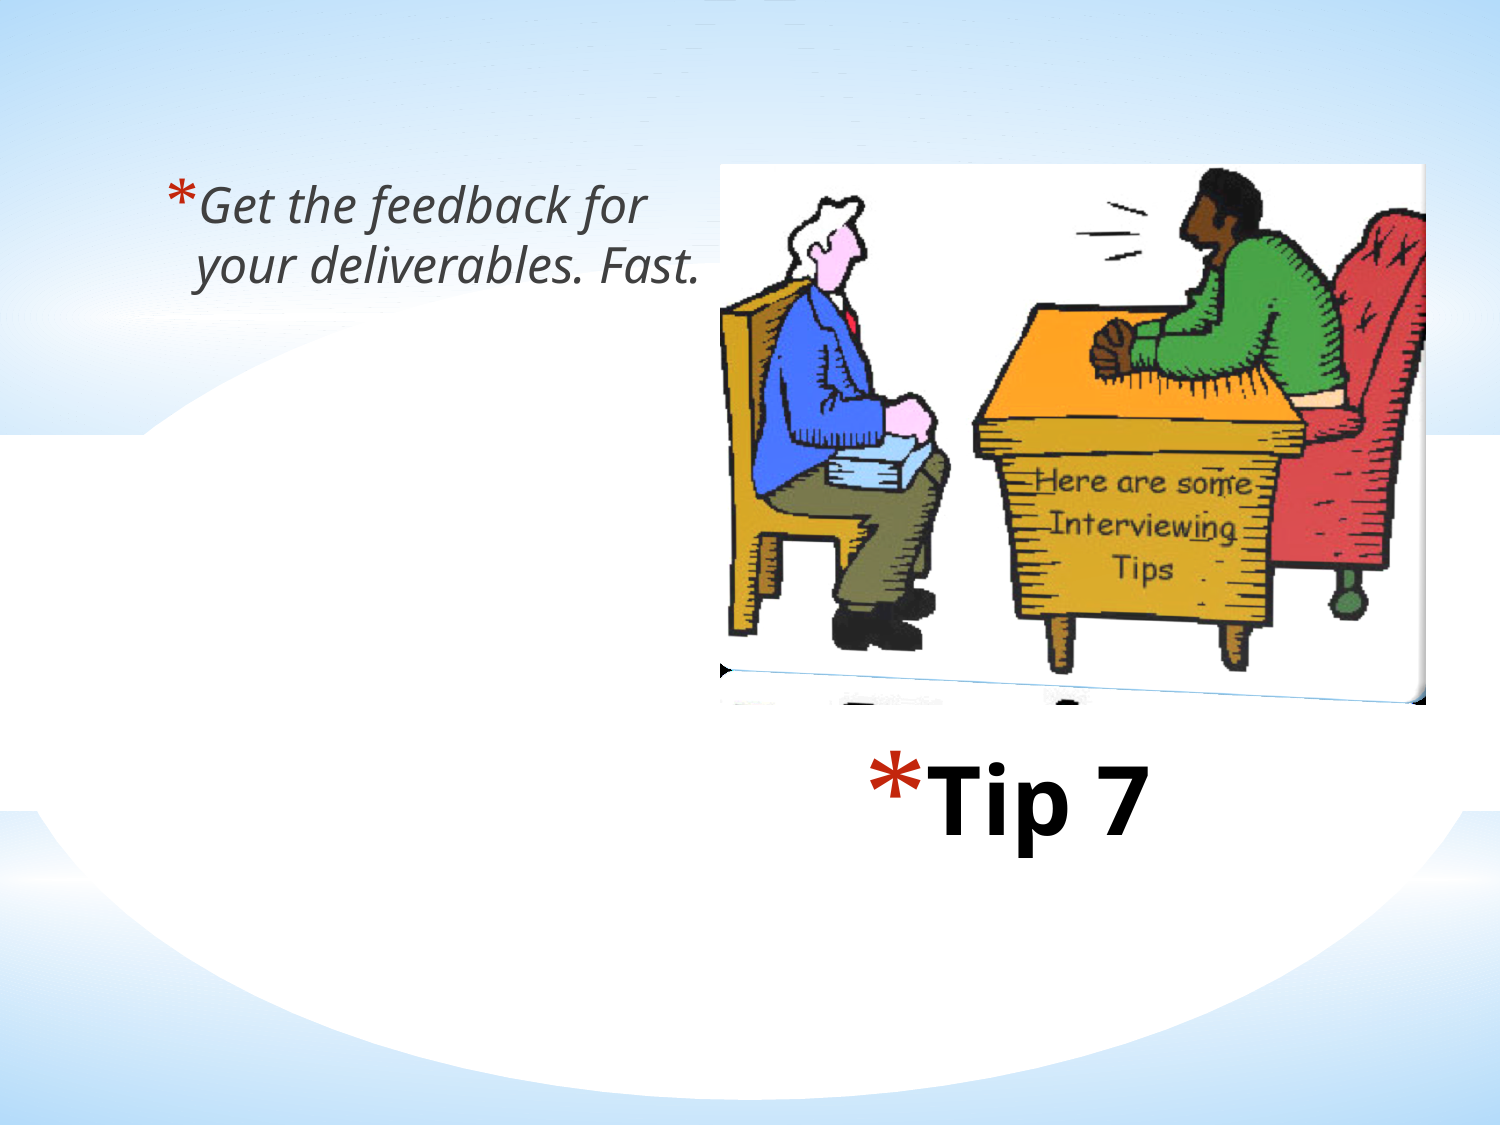

# Get the feedback for your deliverables. Fast.
Tip 7